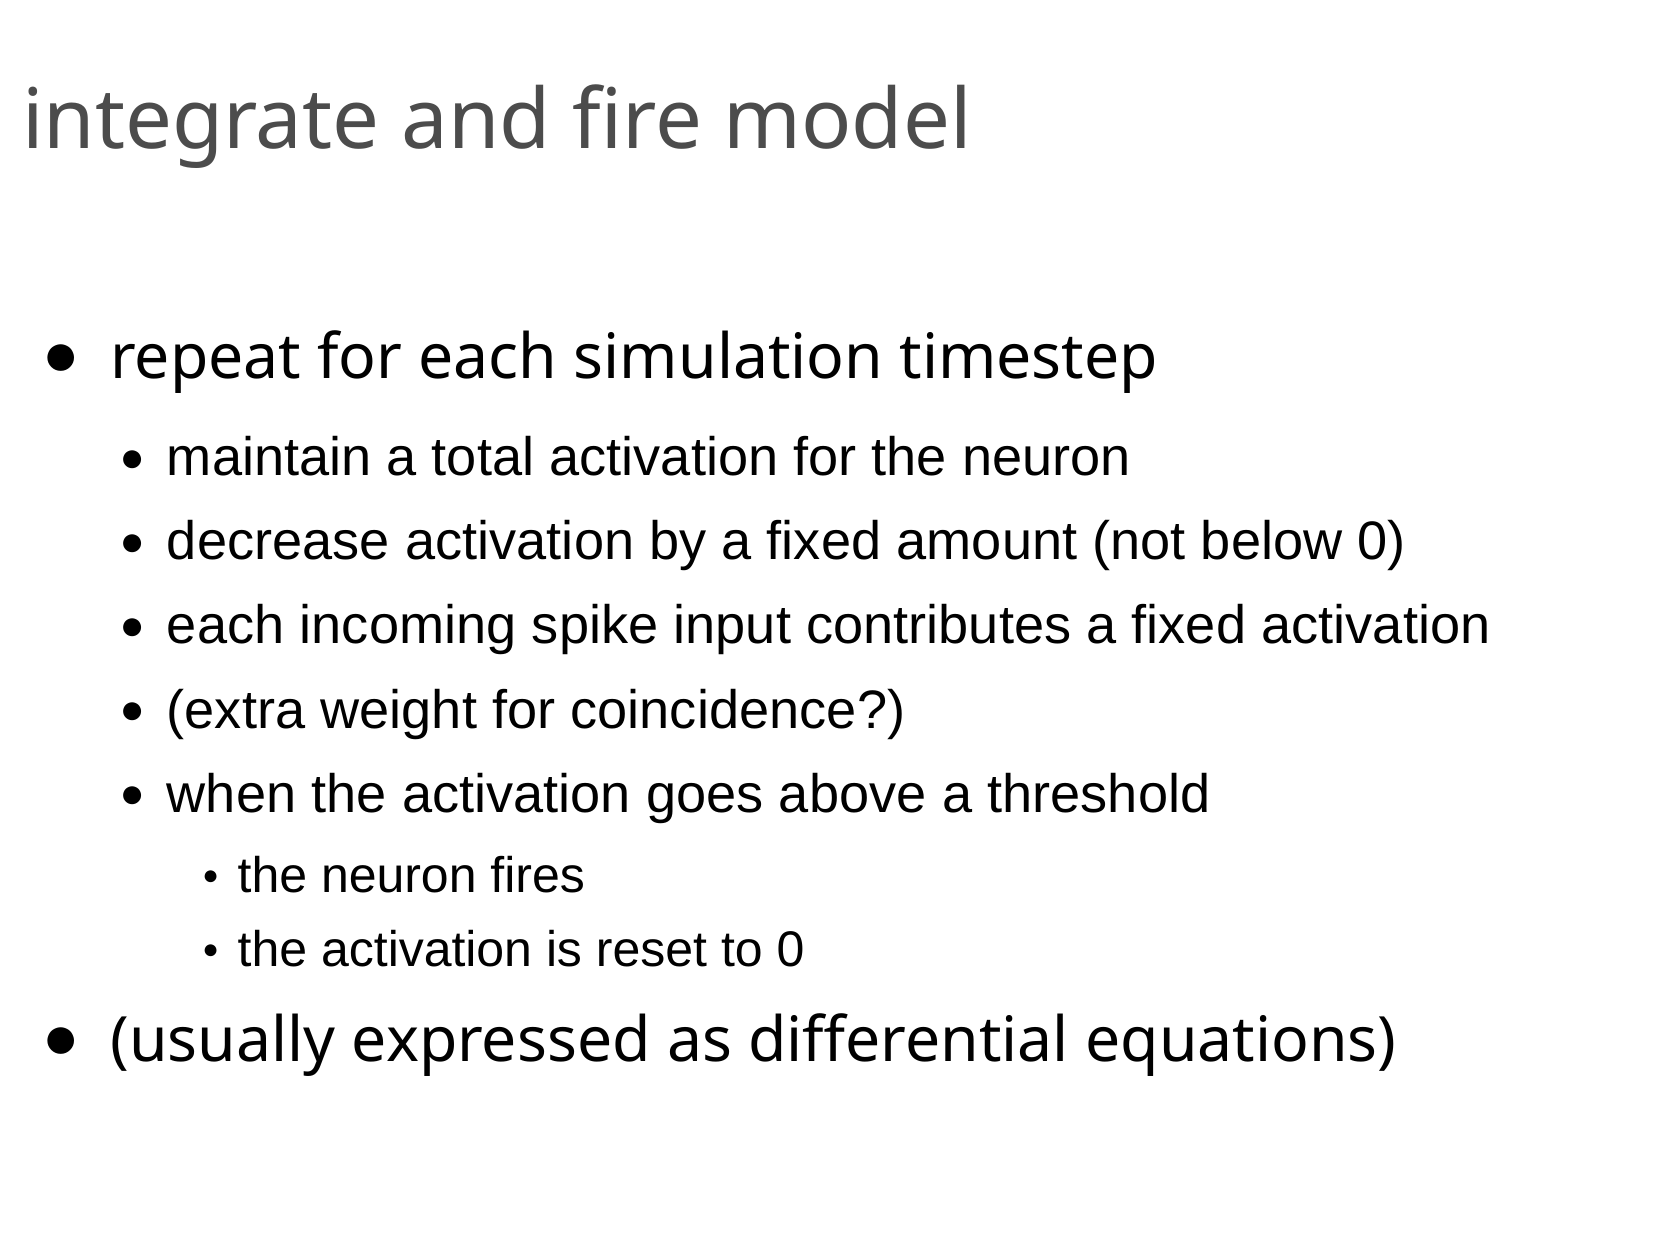

# integrate and fire model
repeat for each simulation timestep
maintain a total activation for the neuron
decrease activation by a fixed amount (not below 0)
each incoming spike input contributes a fixed activation
(extra weight for coincidence?)
when the activation goes above a threshold
the neuron fires
the activation is reset to 0
(usually expressed as differential equations)